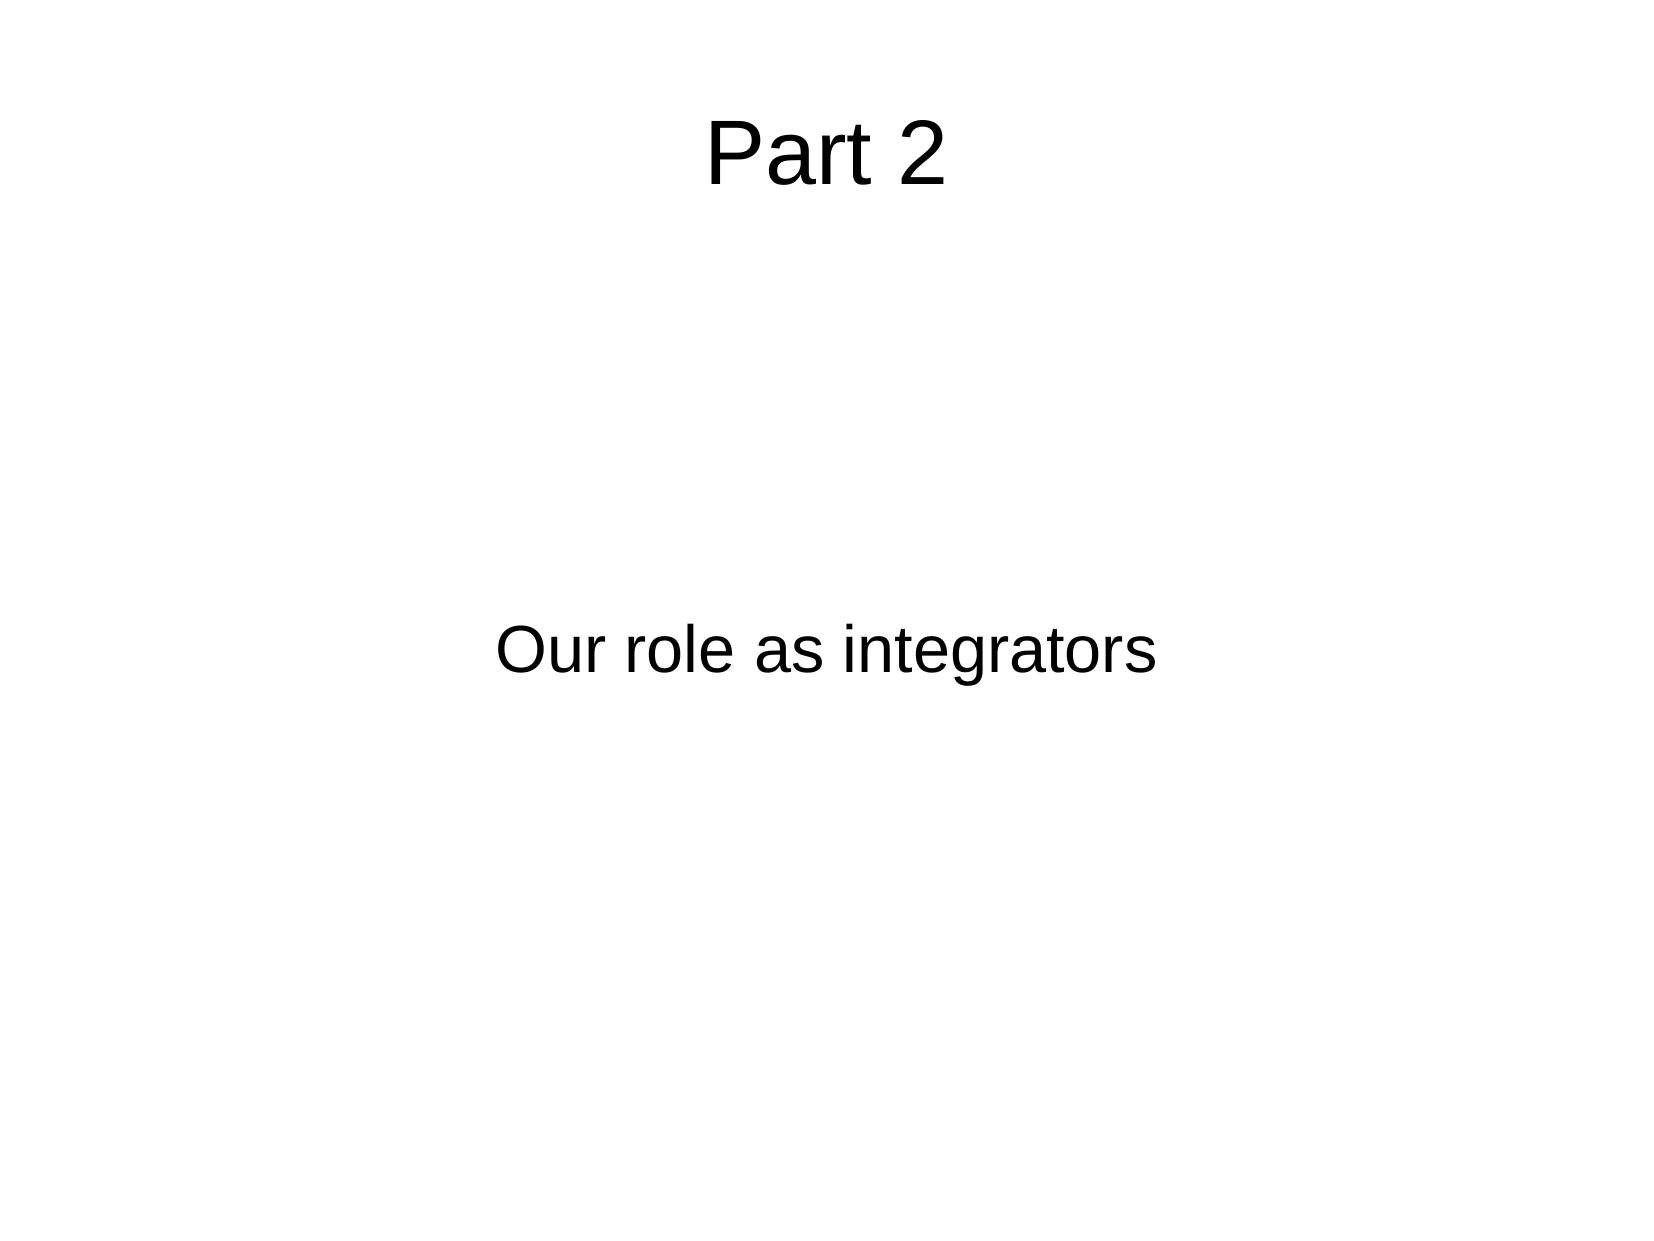

# Part 2
Our role as integrators